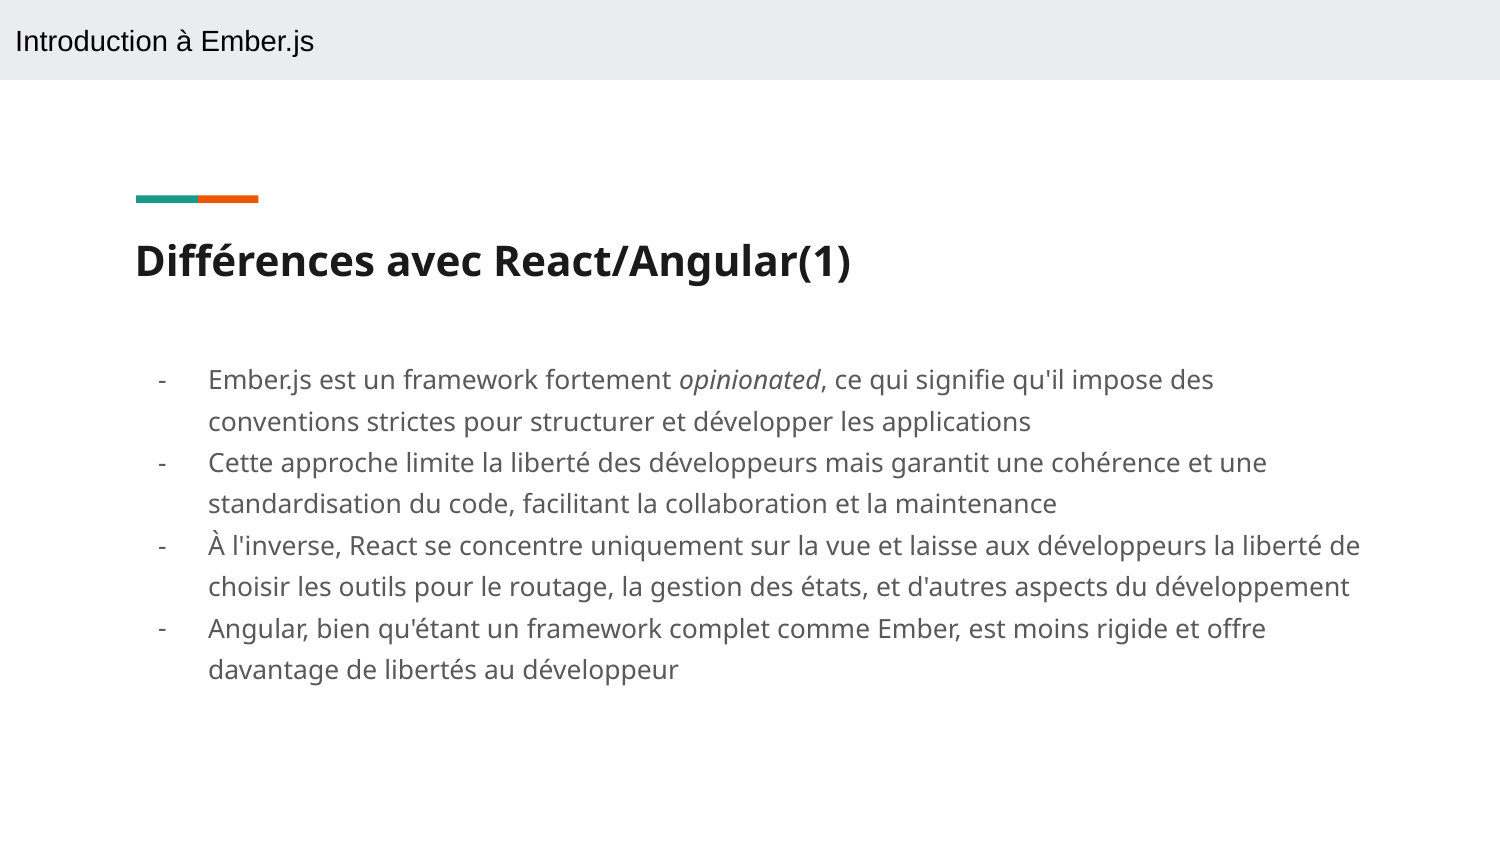

# Différences avec React/Angular(1)
Ember.js est un framework fortement opinionated, ce qui signifie qu'il impose des conventions strictes pour structurer et développer les applications
Cette approche limite la liberté des développeurs mais garantit une cohérence et une standardisation du code, facilitant la collaboration et la maintenance
À l'inverse, React se concentre uniquement sur la vue et laisse aux développeurs la liberté de choisir les outils pour le routage, la gestion des états, et d'autres aspects du développement
Angular, bien qu'étant un framework complet comme Ember, est moins rigide et offre davantage de libertés au développeur